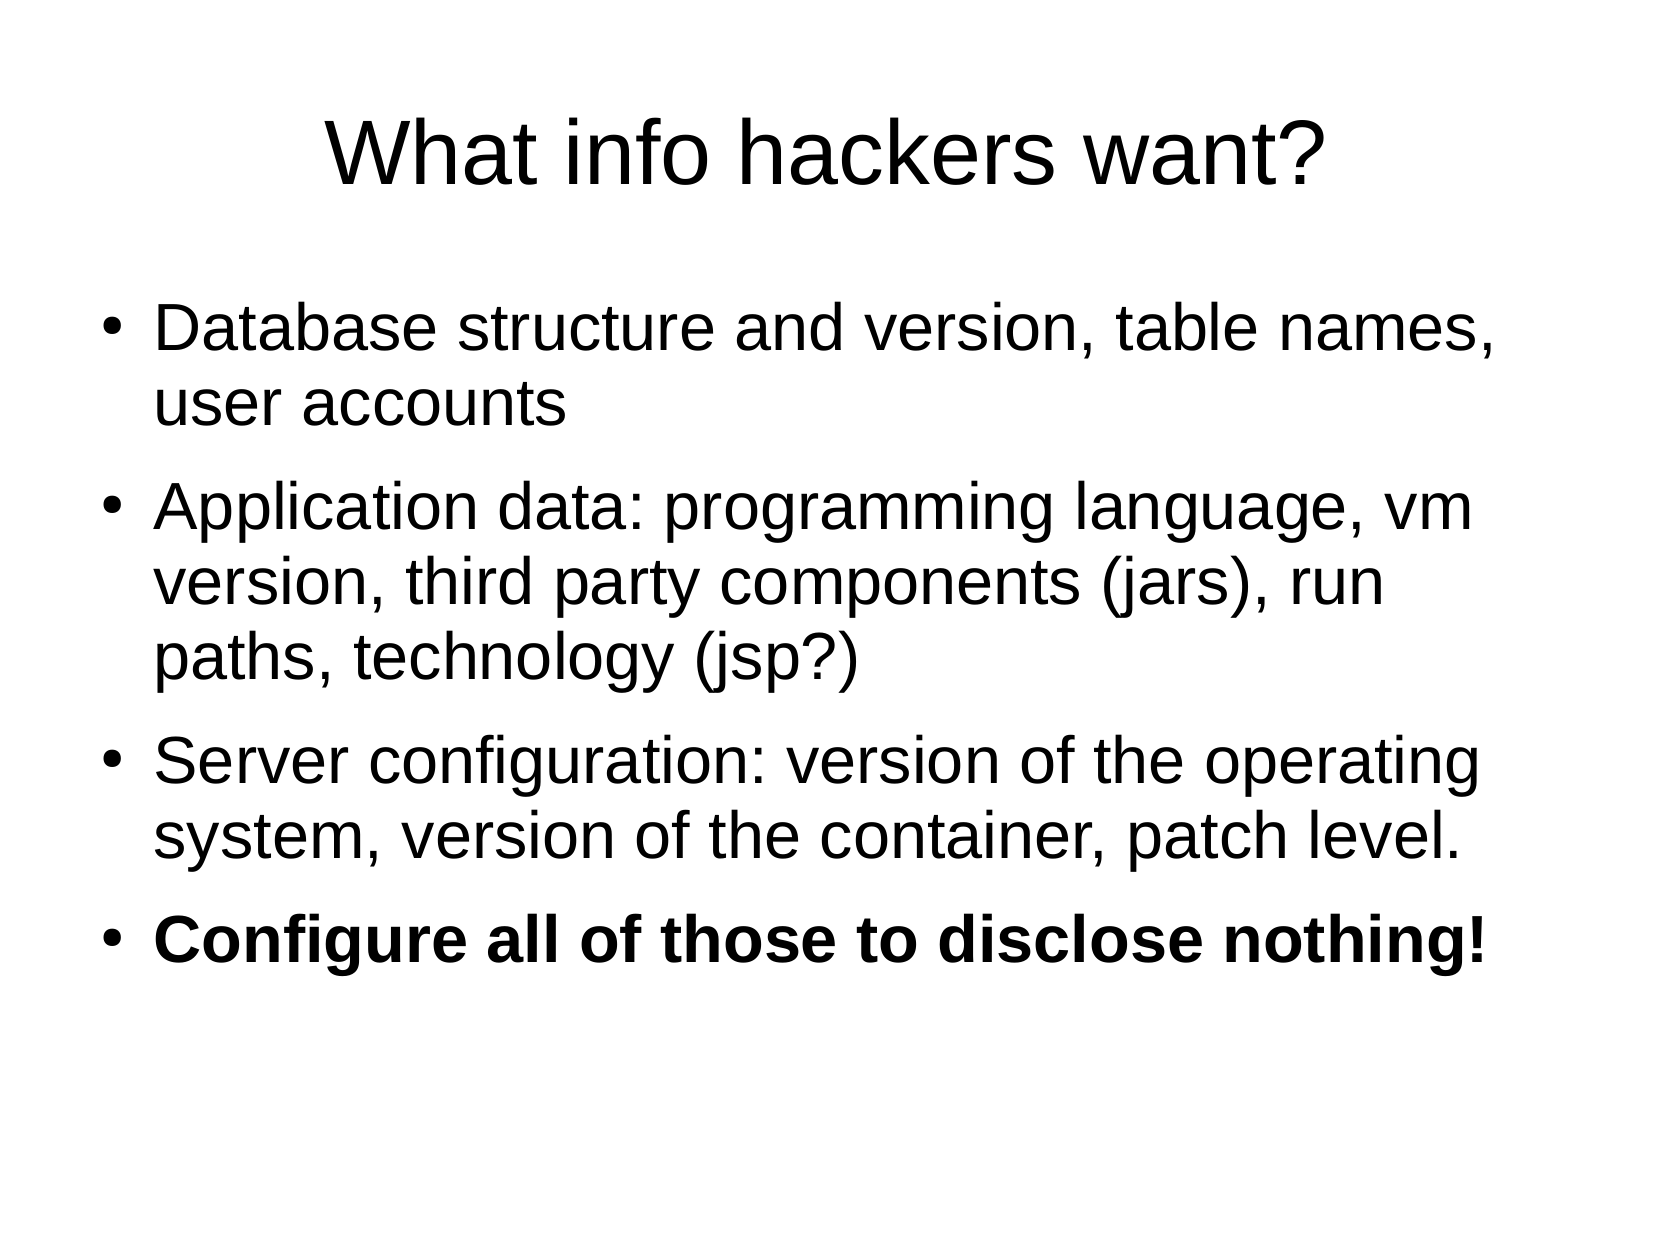

# What info hackers want?
Database structure and version, table names, user accounts
Application data: programming language, vm version, third party components (jars), run paths, technology (jsp?)
Server configuration: version of the operating system, version of the container, patch level.
Configure all of those to disclose nothing!